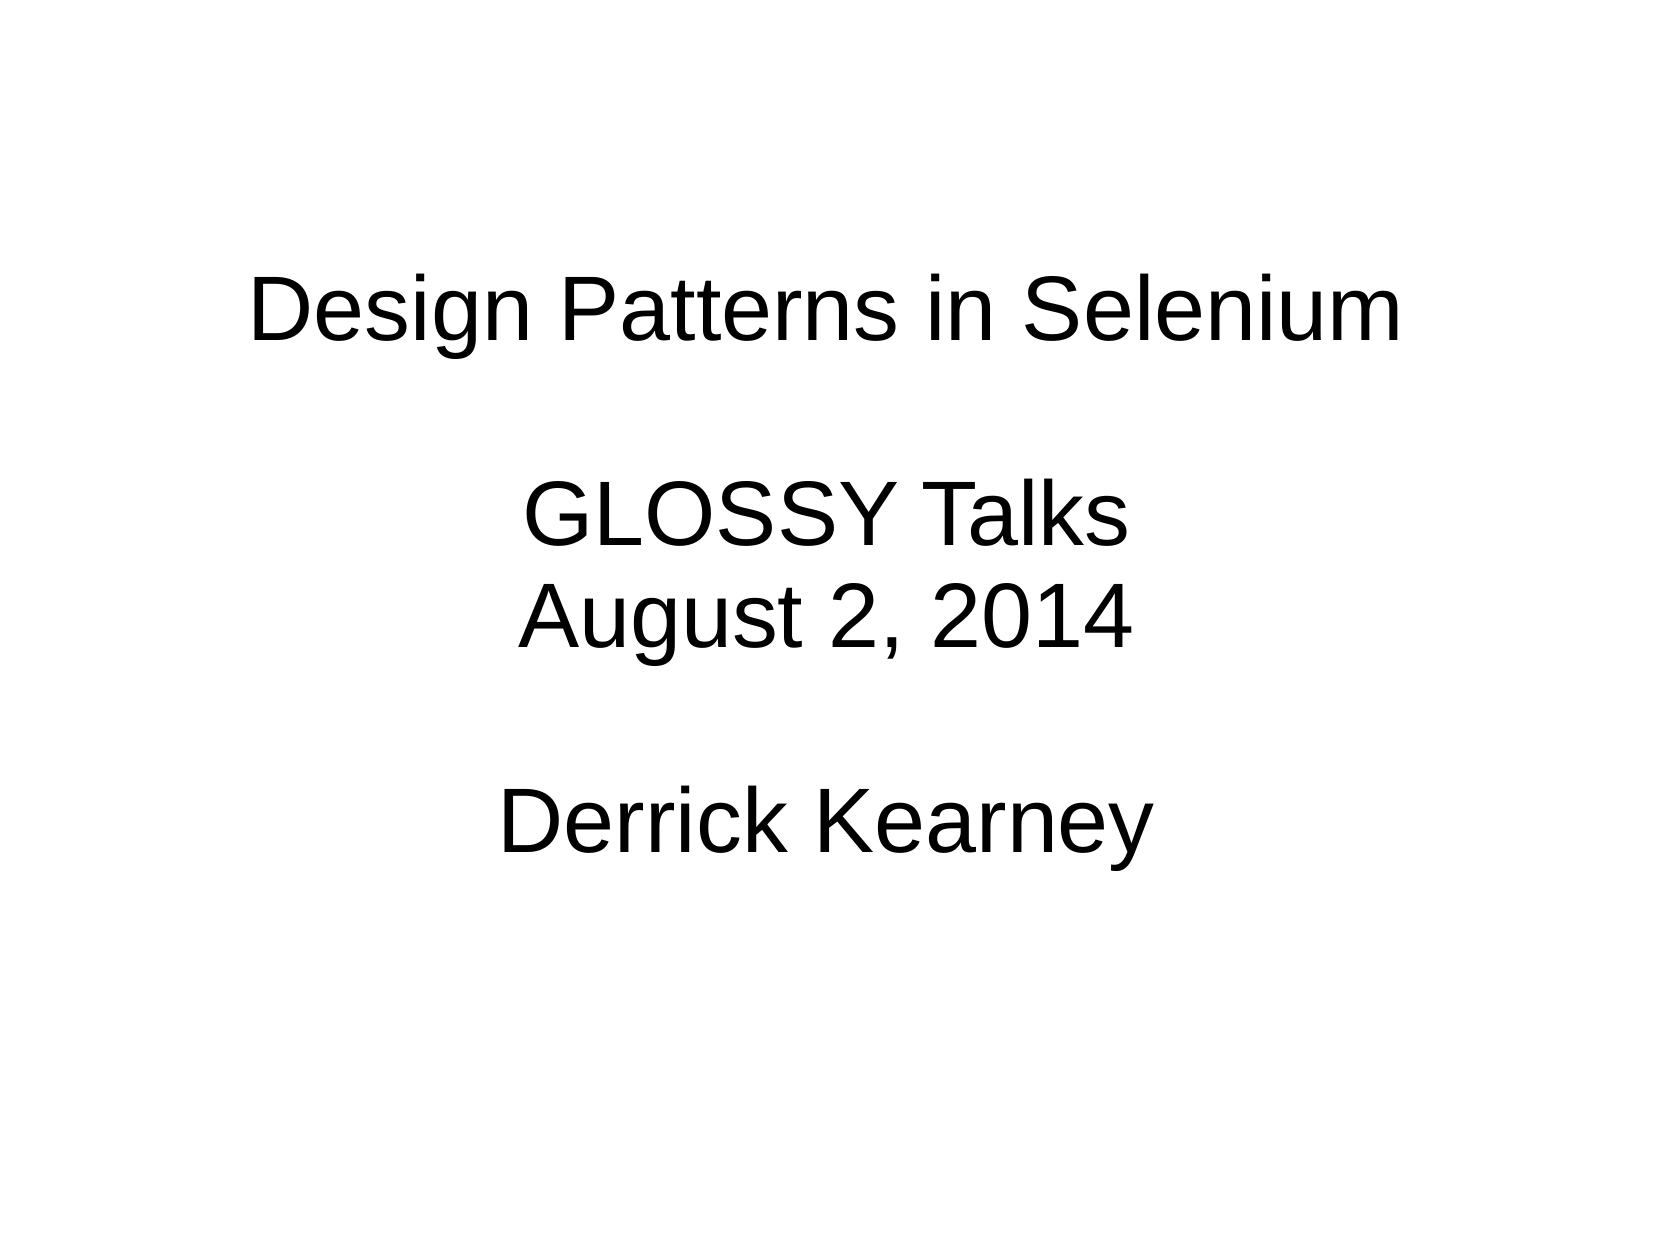

# Design Patterns in Selenium GLOSSY Talks August 2, 2014 Derrick Kearney